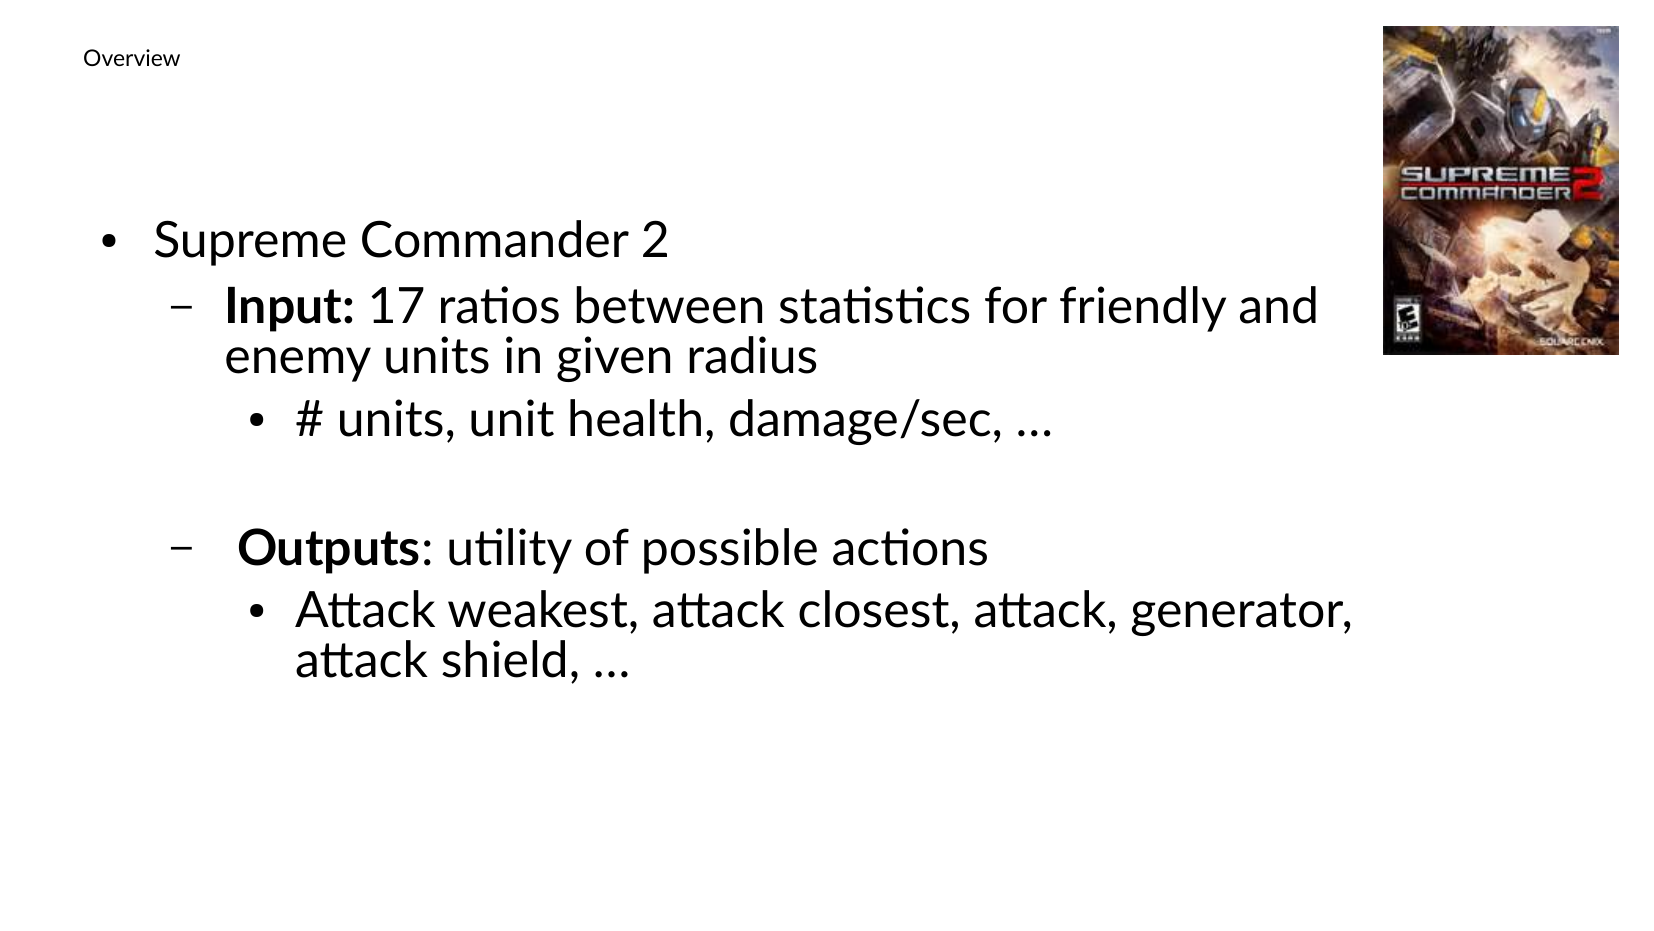

# Overview
Supreme Commander 2
Input: 17 ratios between statistics for friendly and enemy units in given radius
# units, unit health, damage/sec, …
 Outputs: utility of possible actions
Attack weakest, attack closest, attack, generator, attack shield, …